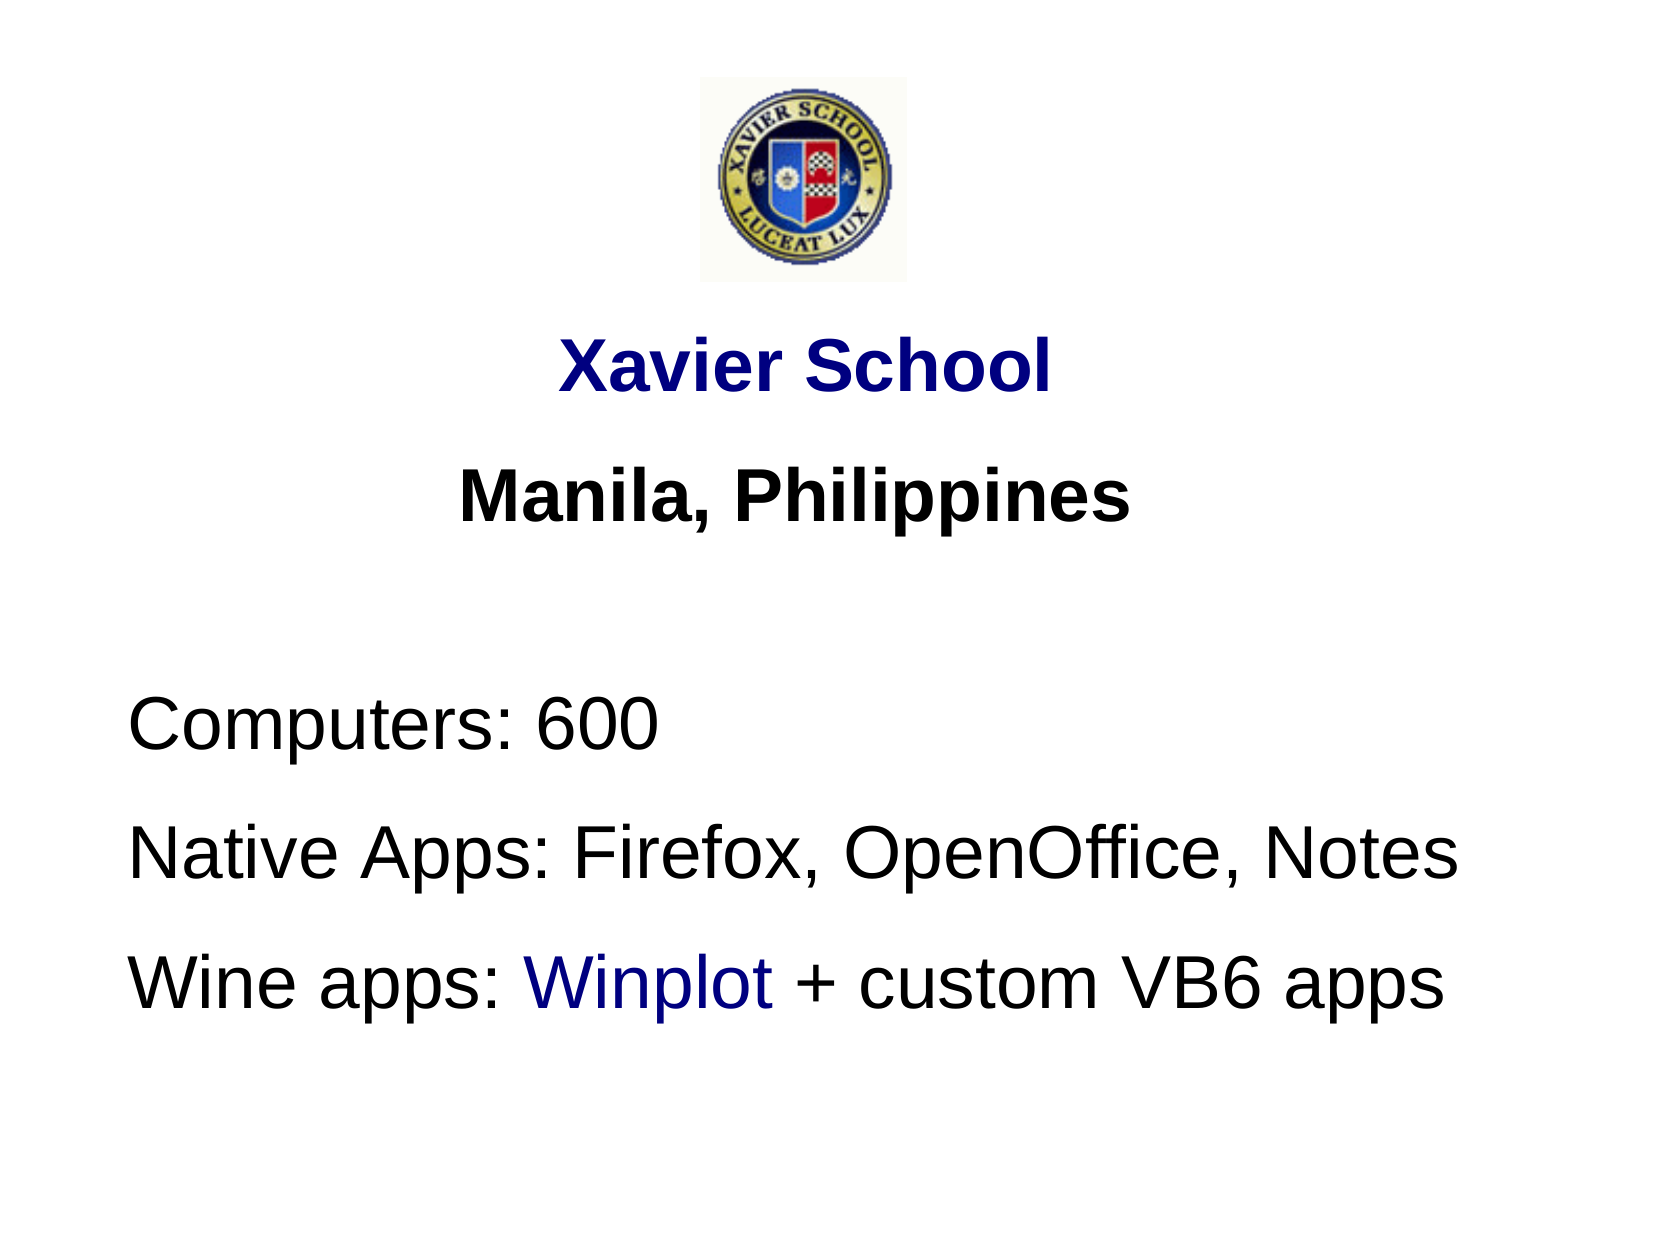

Xavier School
Manila, Philippines
Computers: 600
Native Apps: Firefox, OpenOffice, Notes
Wine apps: Winplot + custom VB6 apps